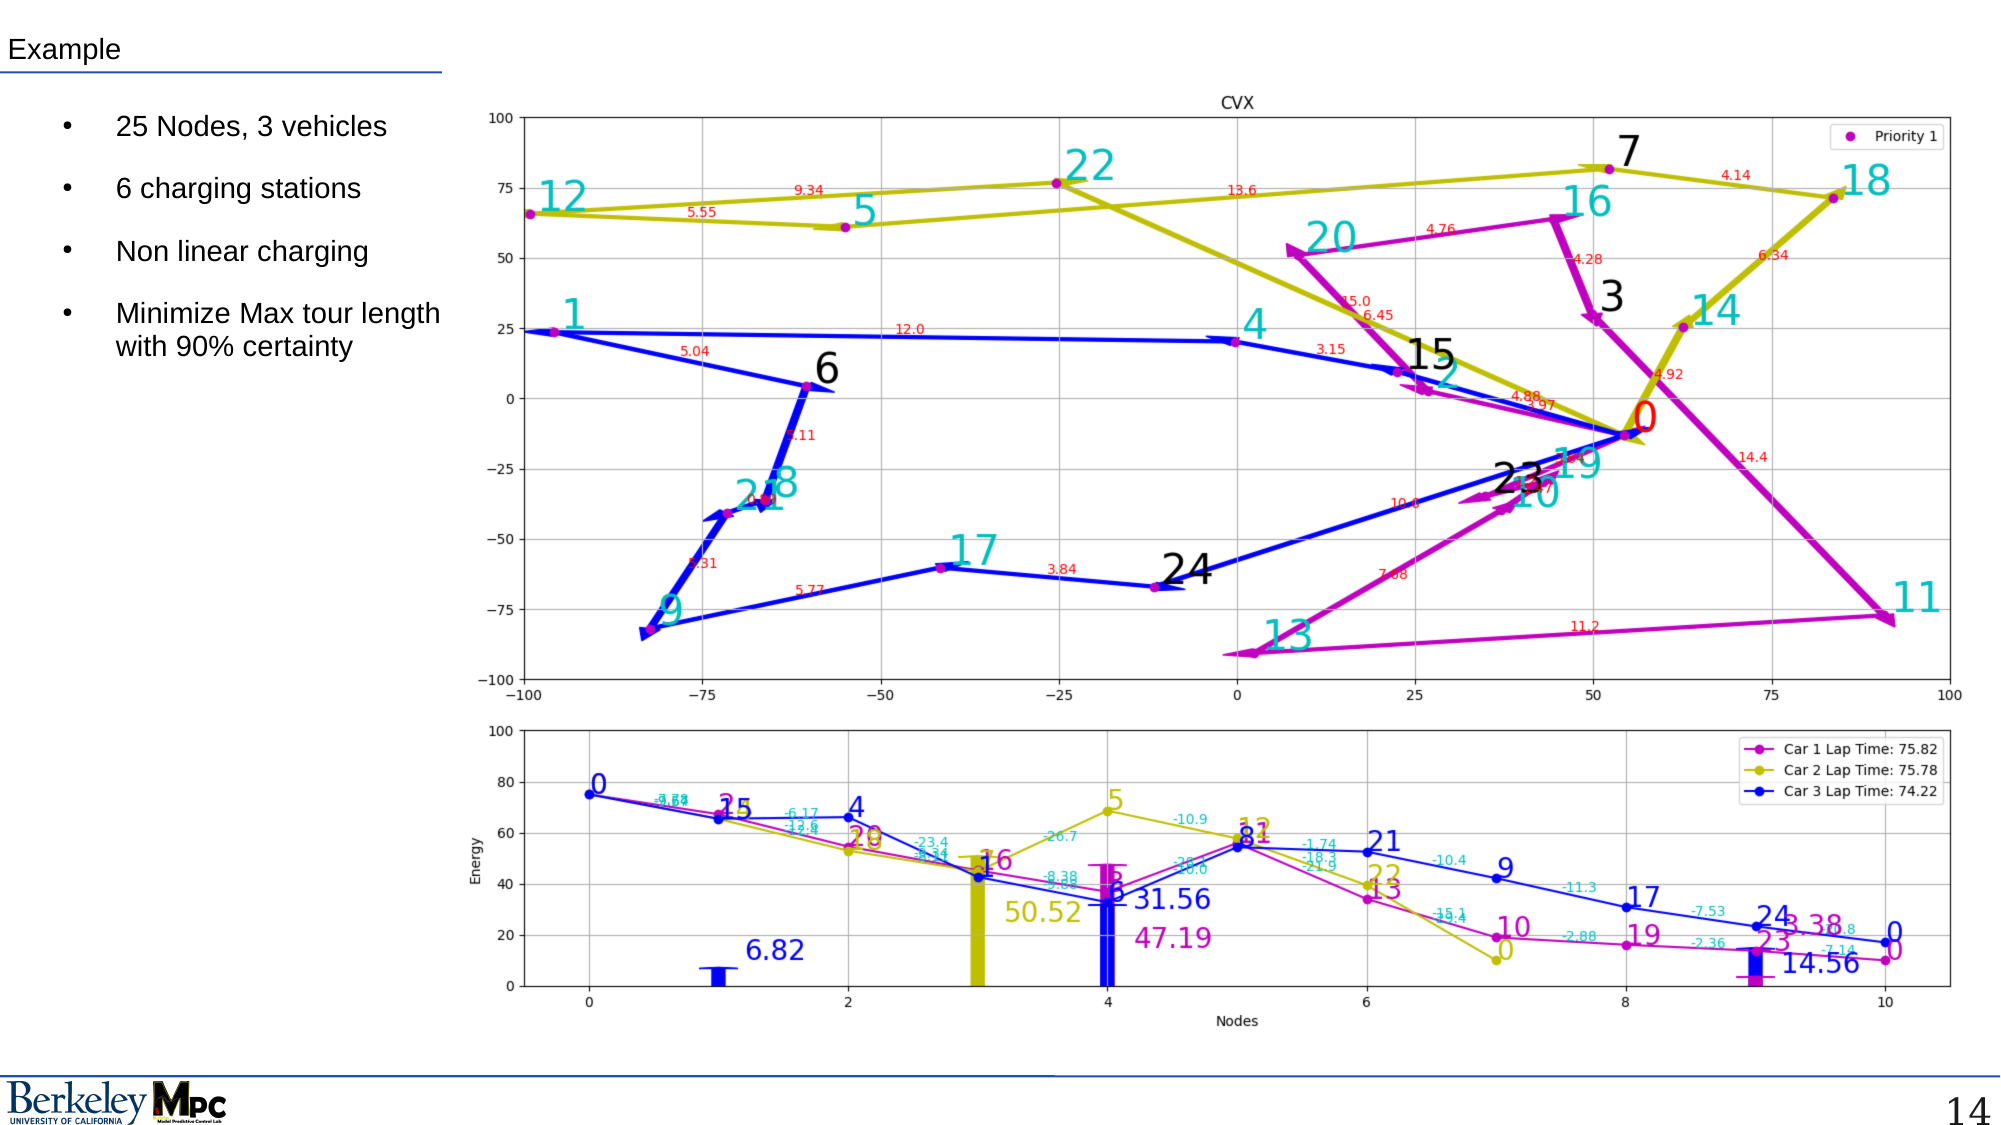

# Example
25 Nodes, 3 vehicles
6 charging stations
Non linear charging
Minimize Max tour length with 90% certainty
14